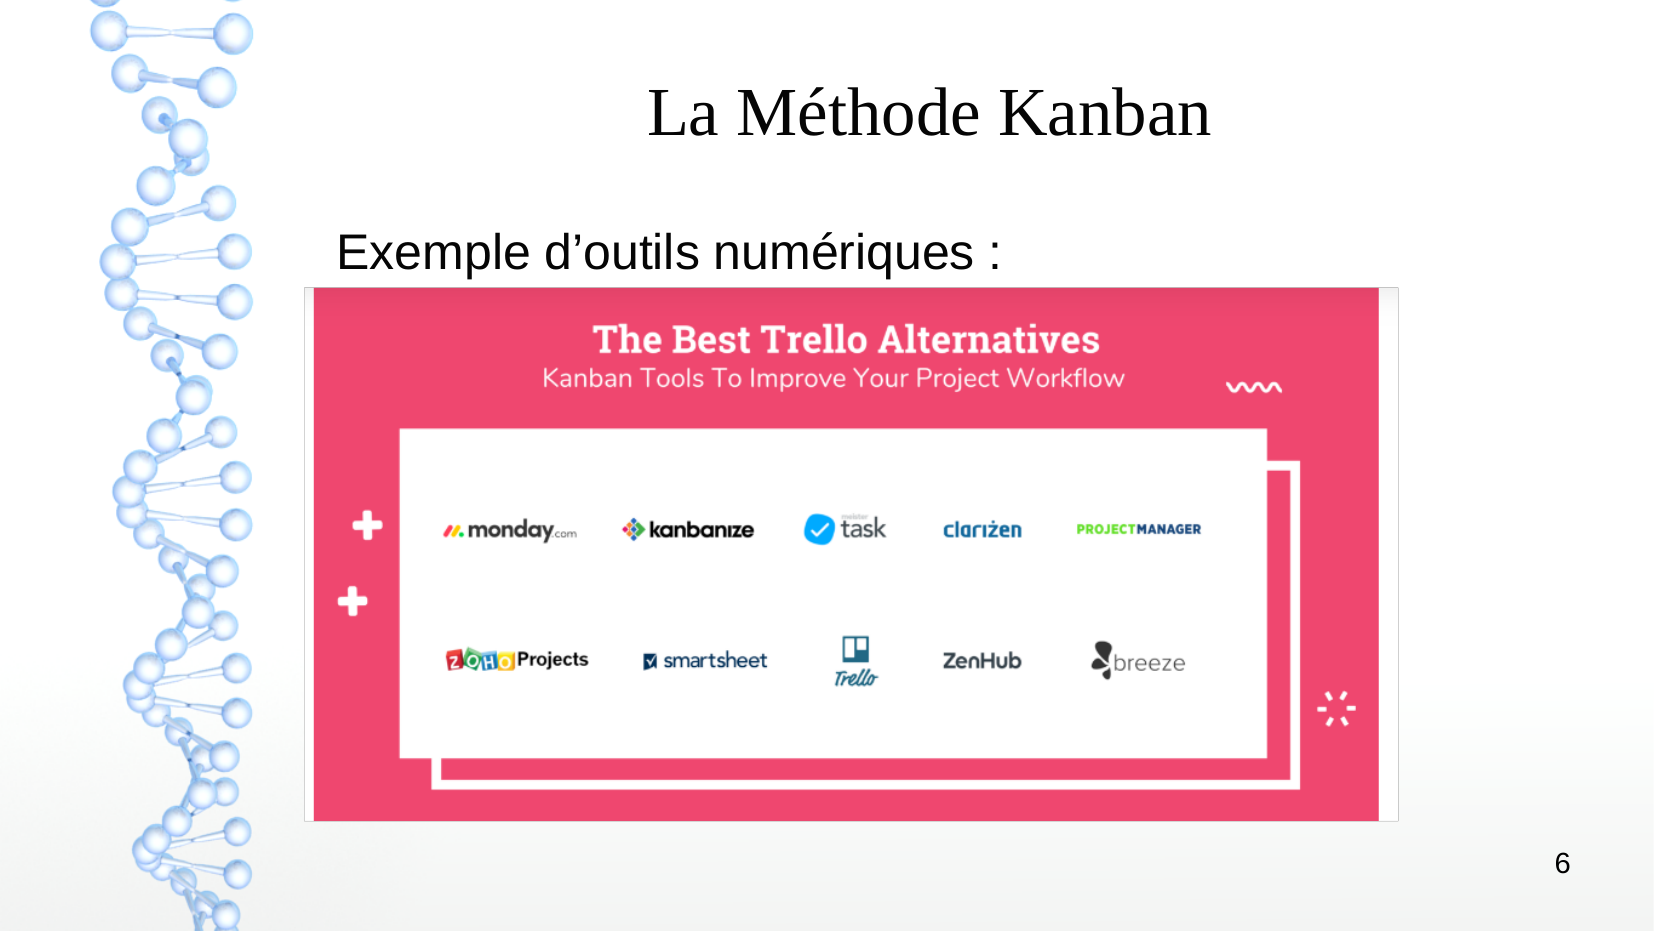

# La Méthode Kanban
Exemple d’outils numériques :
6